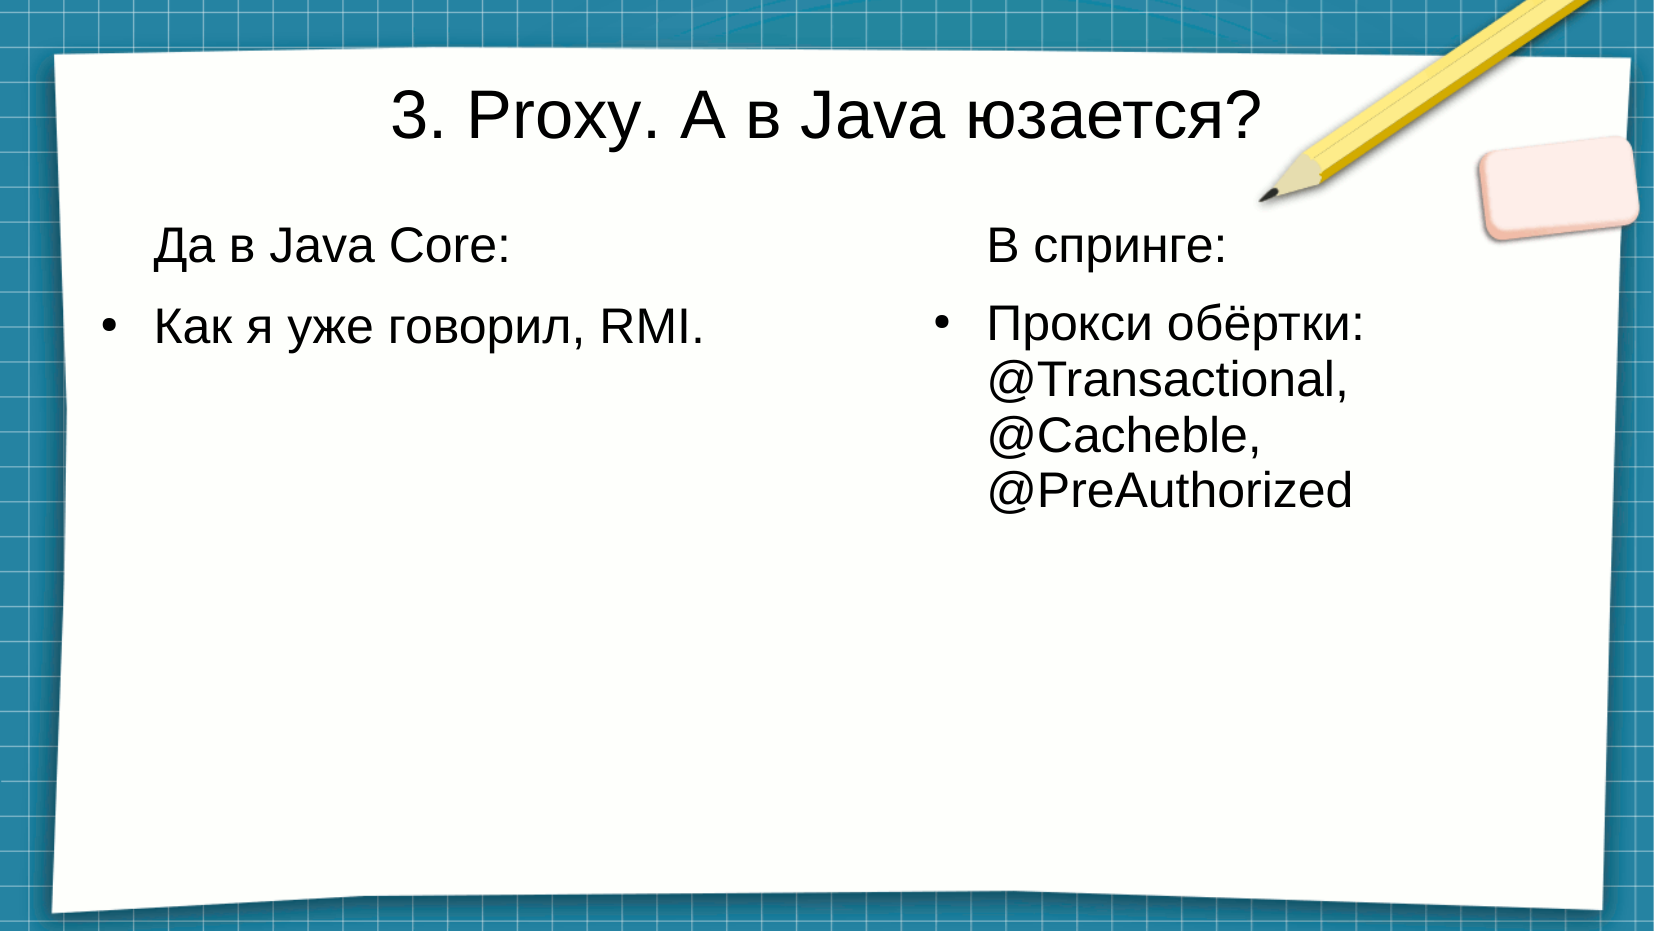

# 3. Proxy. А в Java юзается?
Да в Java Core:
Как я уже говорил, RMI.
В спринге:
Прокси обёртки: @Transactional, @Cacheble, @PreAuthorized